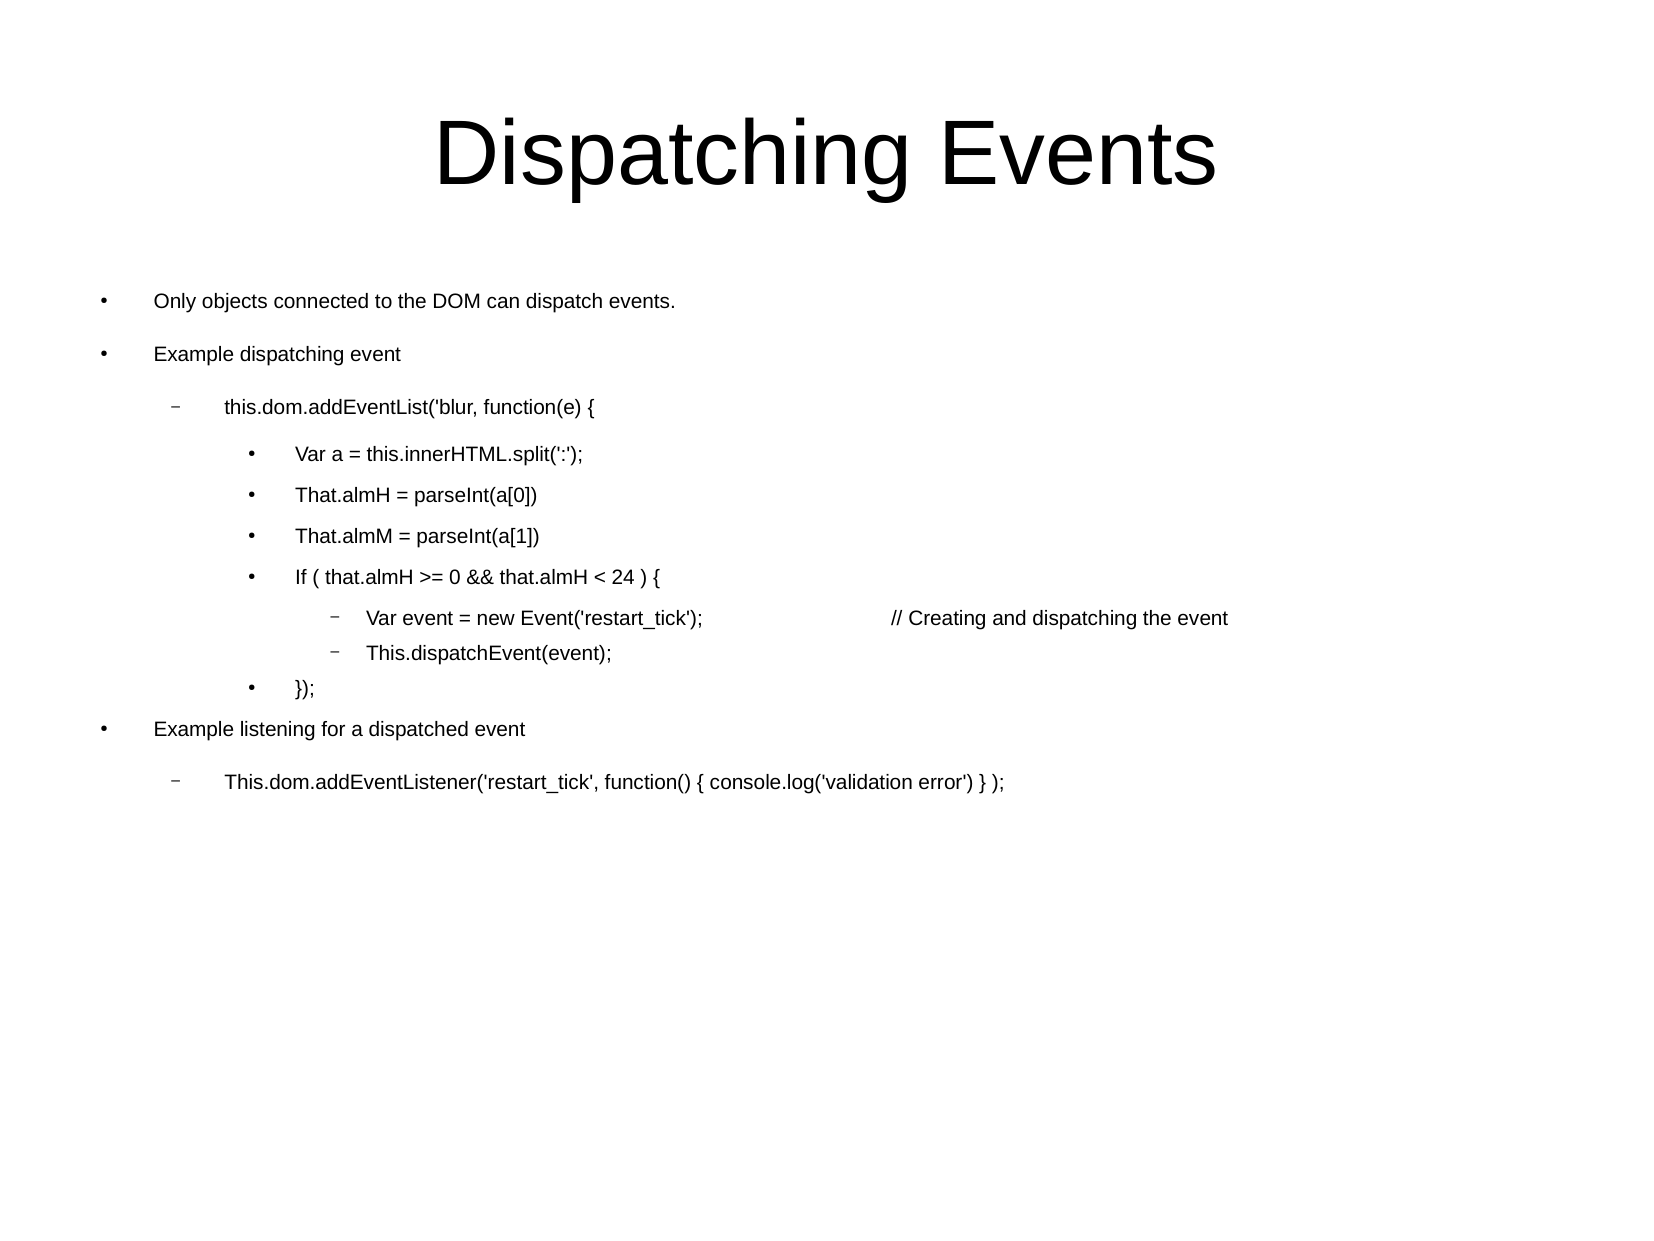

# Dispatching Events
Only objects connected to the DOM can dispatch events.
Example dispatching event
this.dom.addEventList('blur, function(e) {
Var a = this.innerHTML.split(':');
That.almH = parseInt(a[0])
That.almM = parseInt(a[1])
If ( that.almH >= 0 && that.almH < 24 ) {
Var event = new Event('restart_tick');			// Creating and dispatching the event
This.dispatchEvent(event);
});
Example listening for a dispatched event
This.dom.addEventListener('restart_tick', function() { console.log('validation error') } );